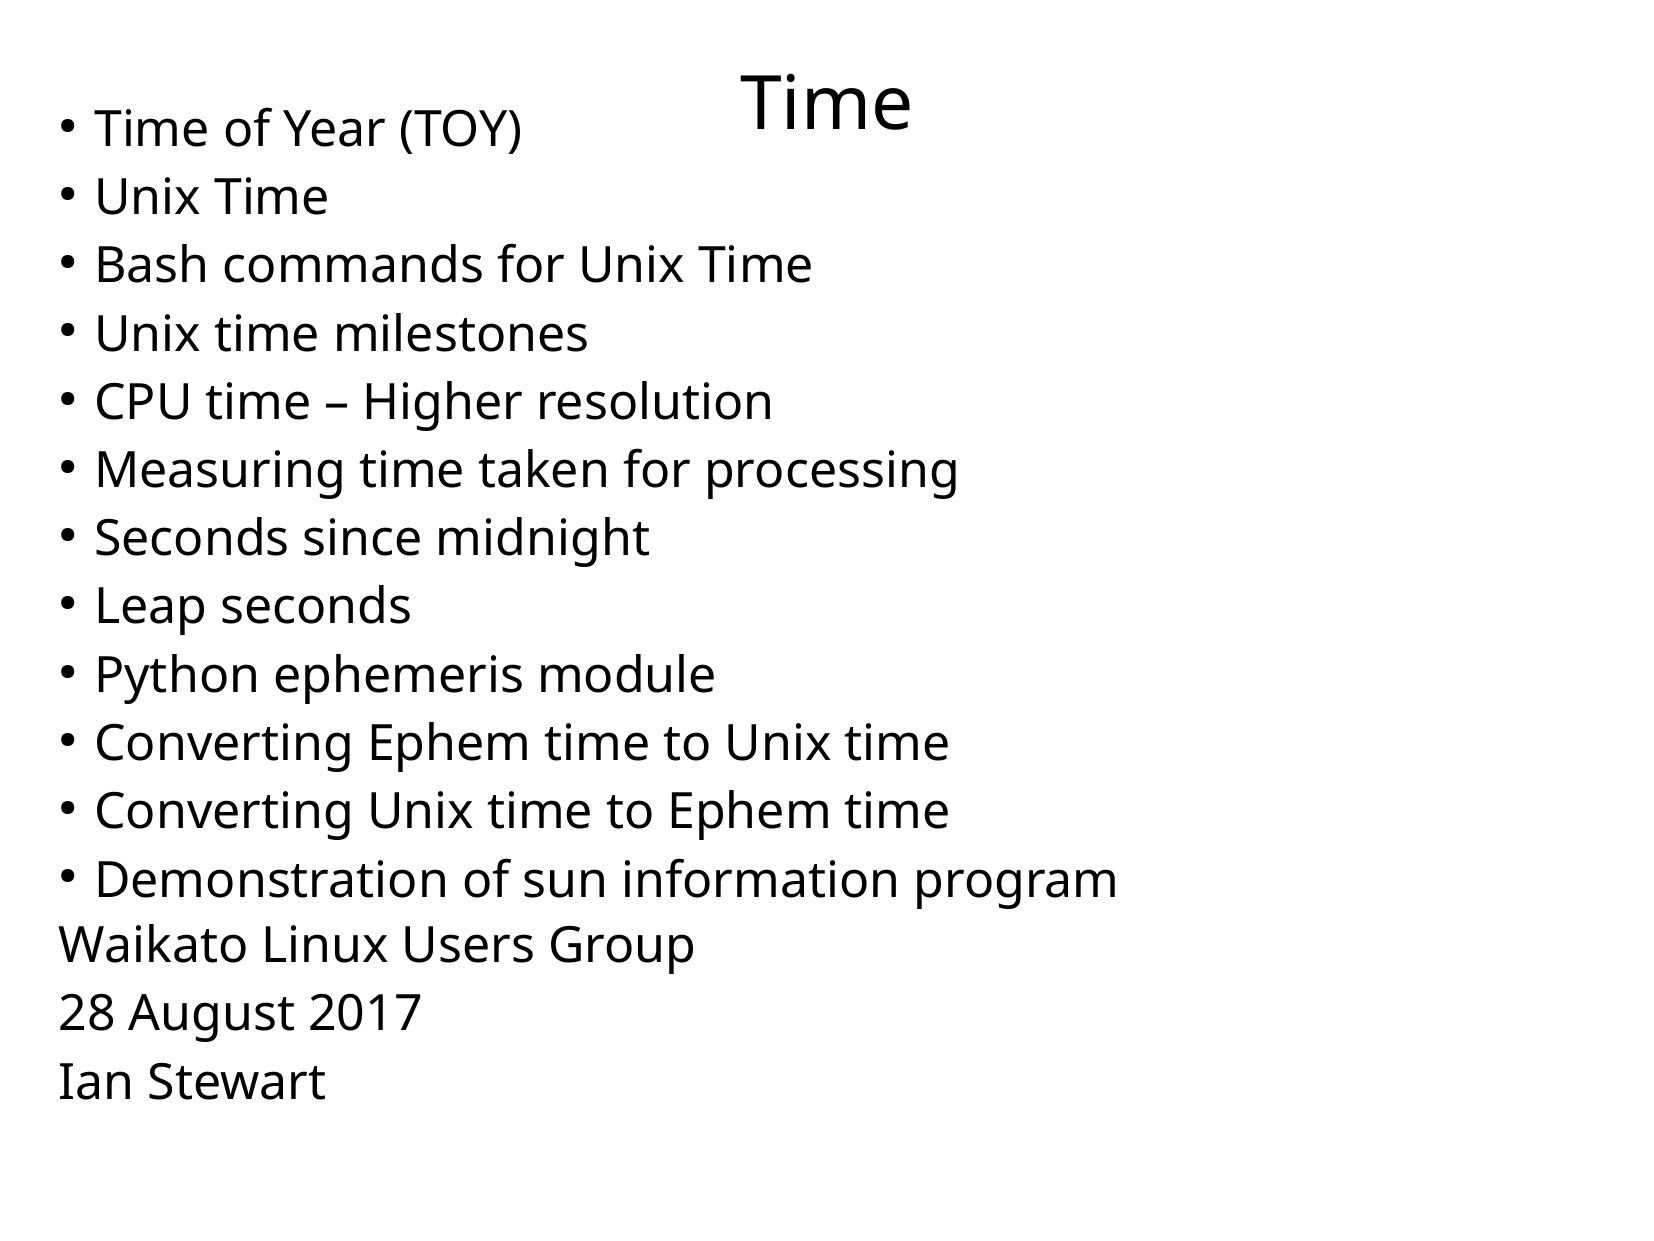

# Time
Time of Year (TOY)
Unix Time
Bash commands for Unix Time
Unix time milestones
CPU time – Higher resolution
Measuring time taken for processing
Seconds since midnight
Leap seconds
Python ephemeris module
Converting Ephem time to Unix time
Converting Unix time to Ephem time
Demonstration of sun information program
Waikato Linux Users Group
28 August 2017
Ian Stewart